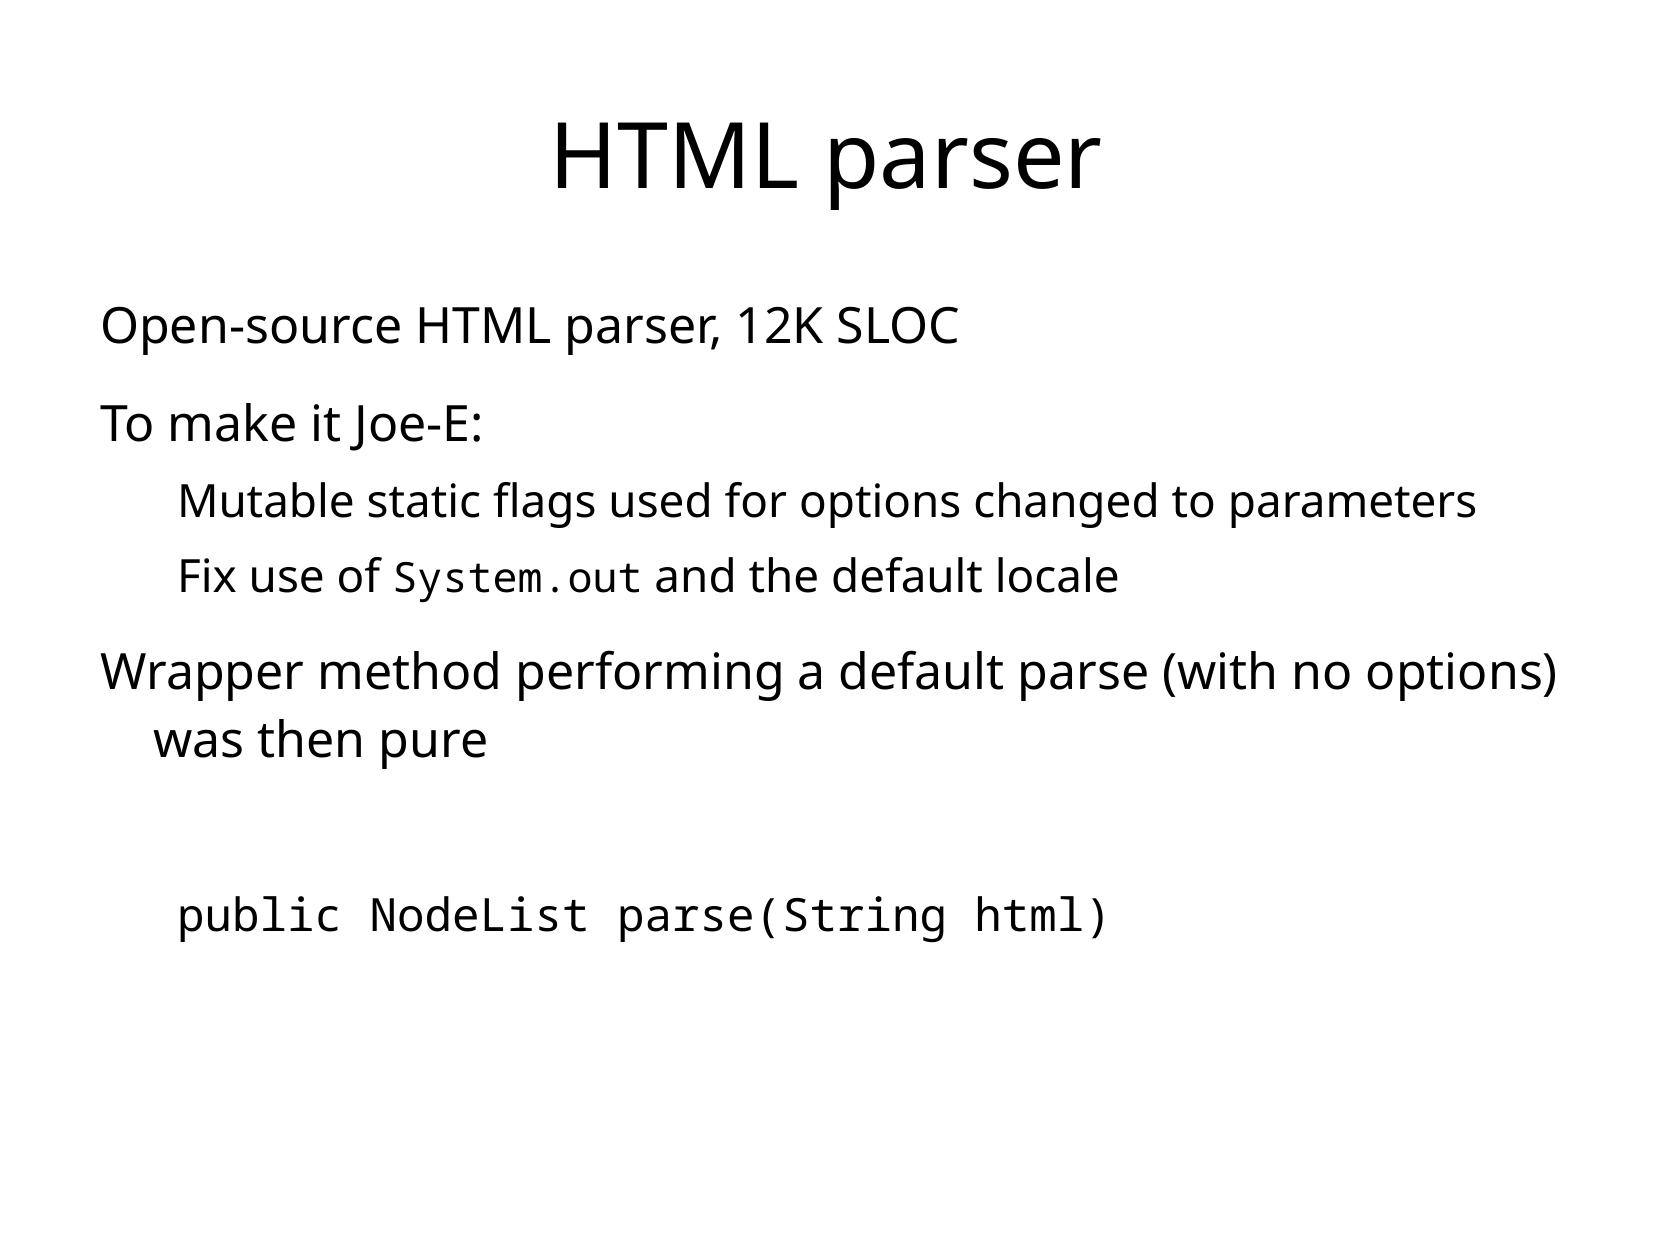

# HTML parser
Open-source HTML parser, 12K SLOC
To make it Joe-E:
Mutable static flags used for options changed to parameters
Fix use of System.out and the default locale
Wrapper method performing a default parse (with no options) was then pure
public NodeList parse(String html)